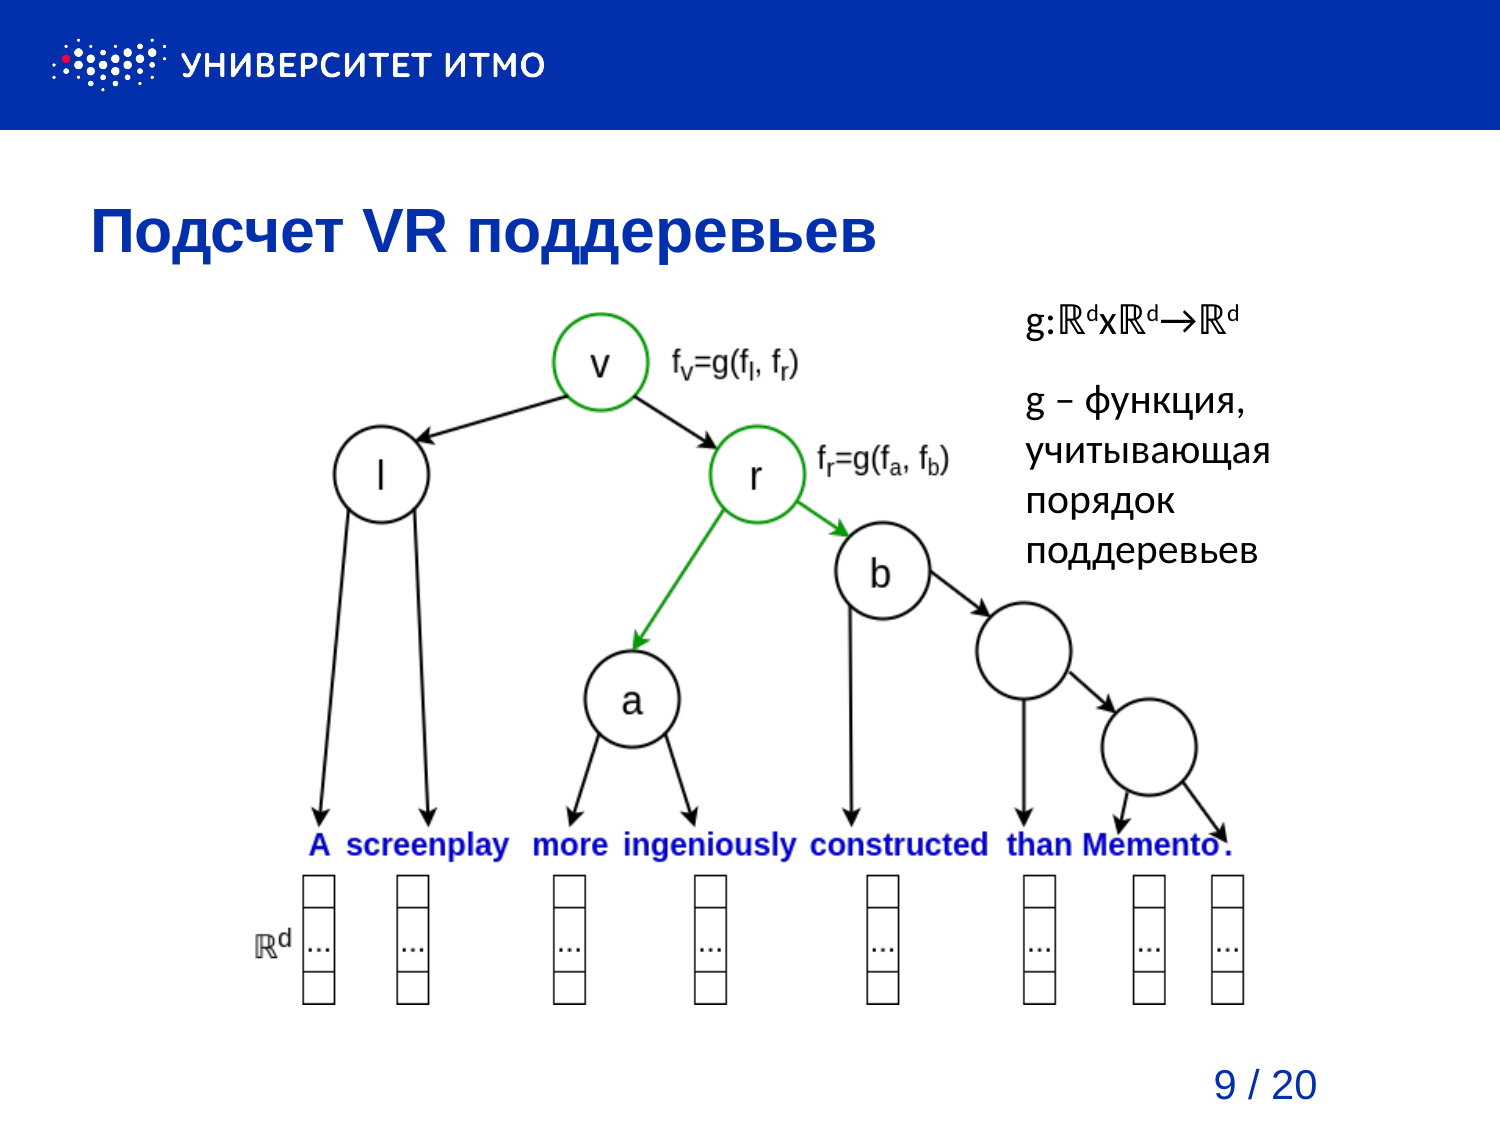

# Подсчет VR поддеревьев
g:ℝdxℝd→ℝd
g – функция, учитывающая порядок поддеревьев